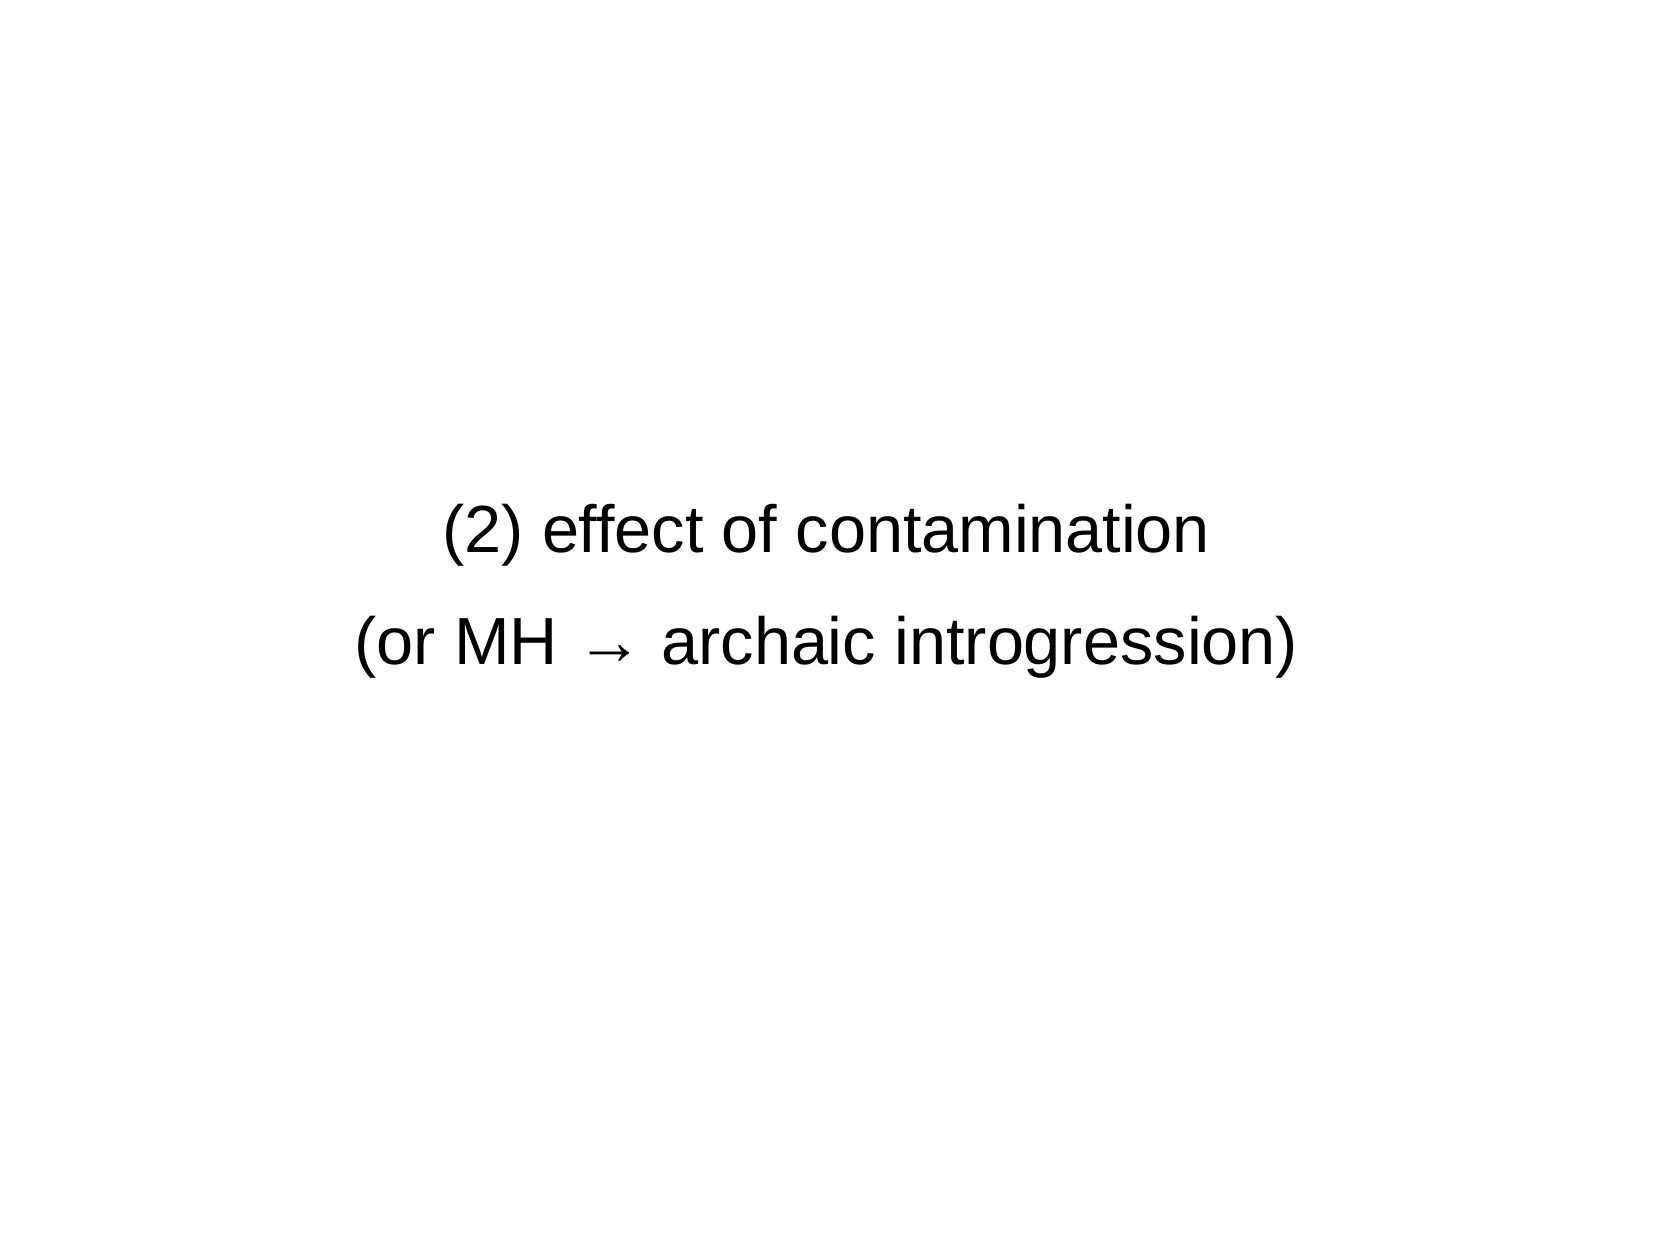

# (2) effect of contamination (or MH → archaic introgression)